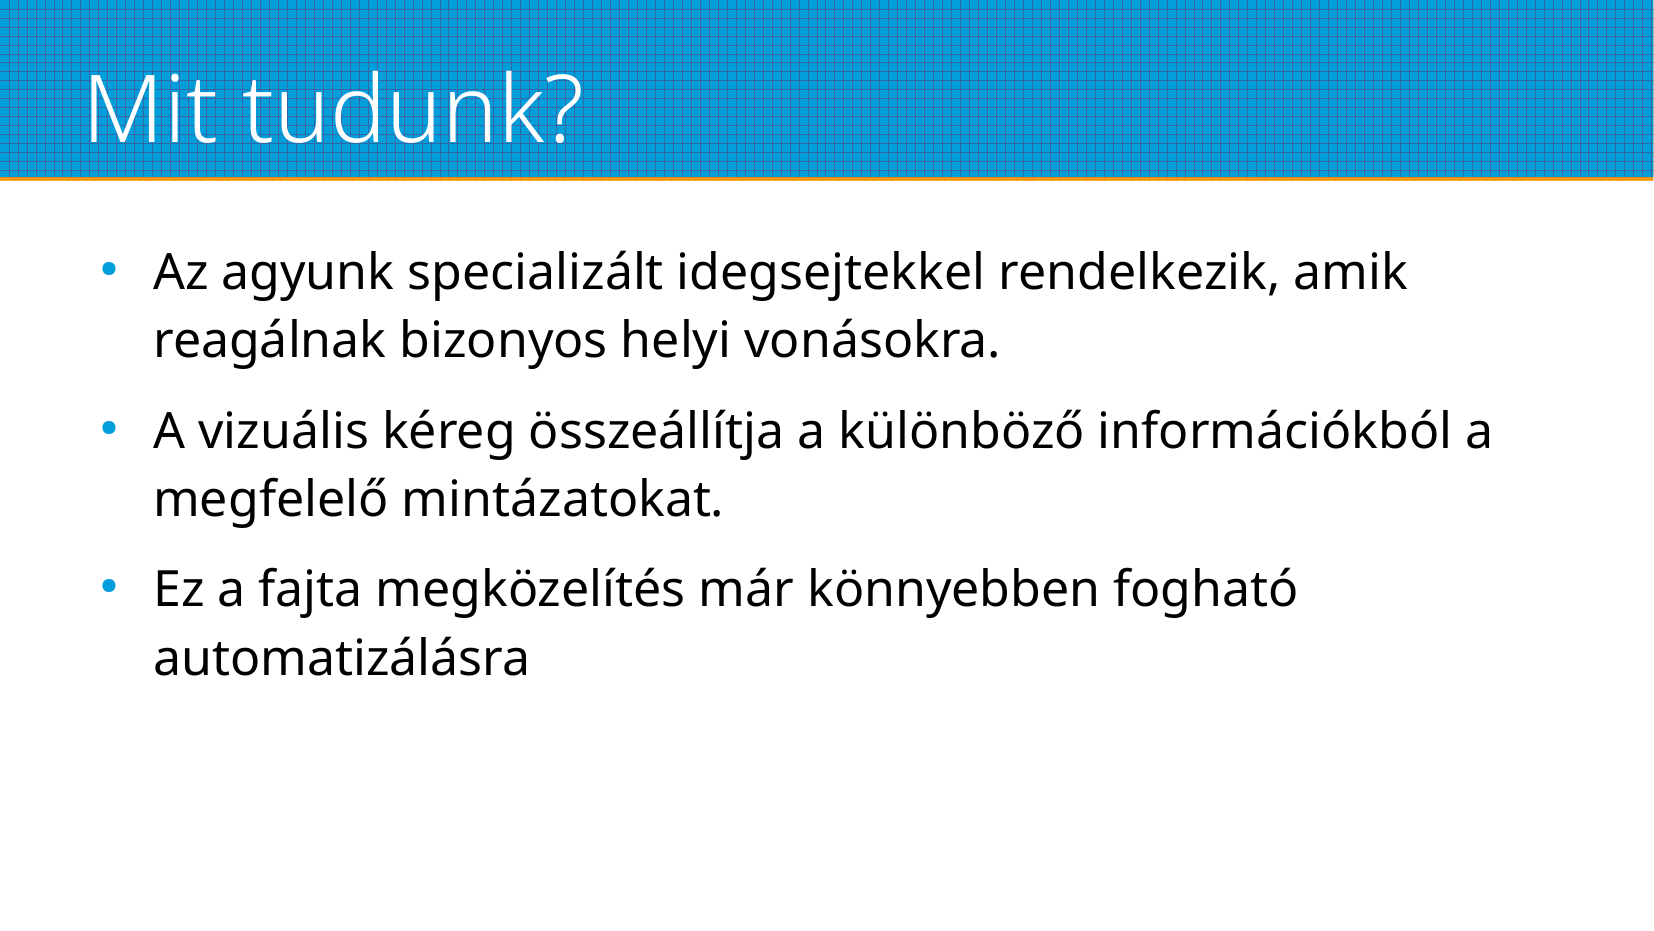

# Mit tudunk?
Az agyunk specializált idegsejtekkel rendelkezik, amik reagálnak bizonyos helyi vonásokra.
A vizuális kéreg összeállítja a különböző információkból a megfelelő mintázatokat.
Ez a fajta megközelítés már könnyebben fogható automatizálásra